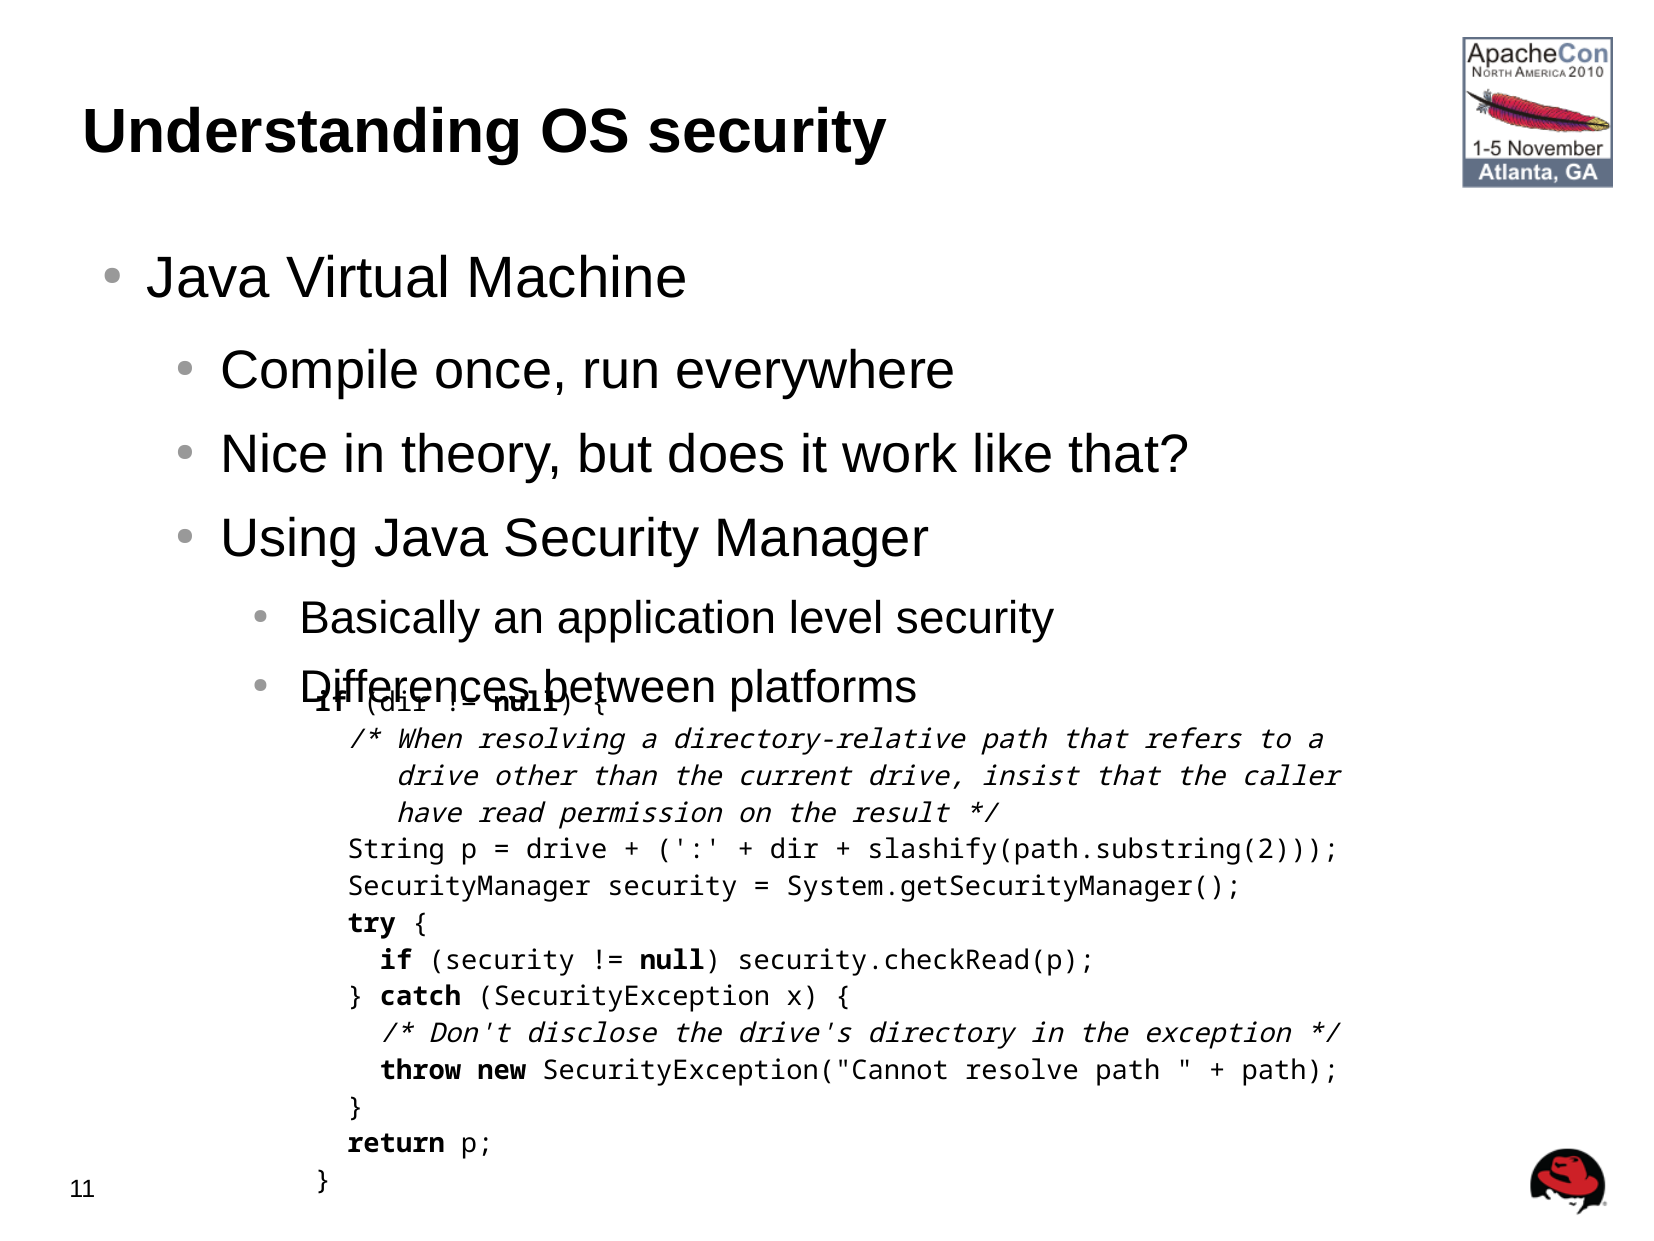

# Understanding OS security
Java Virtual Machine
Compile once, run everywhere
Nice in theory, but does it work like that?
Using Java Security Manager
Basically an application level security
Differences between platforms
if (dir != null) {
 /* When resolving a directory-relative path that refers to a
 drive other than the current drive, insist that the caller
 have read permission on the result */
 String p = drive + (':' + dir + slashify(path.substring(2)));
 SecurityManager security = System.getSecurityManager();
 try {
 if (security != null) security.checkRead(p);
 } catch (SecurityException x) {
 /* Don't disclose the drive's directory in the exception */
 throw new SecurityException("Cannot resolve path " + path);
 }
 return p;
}